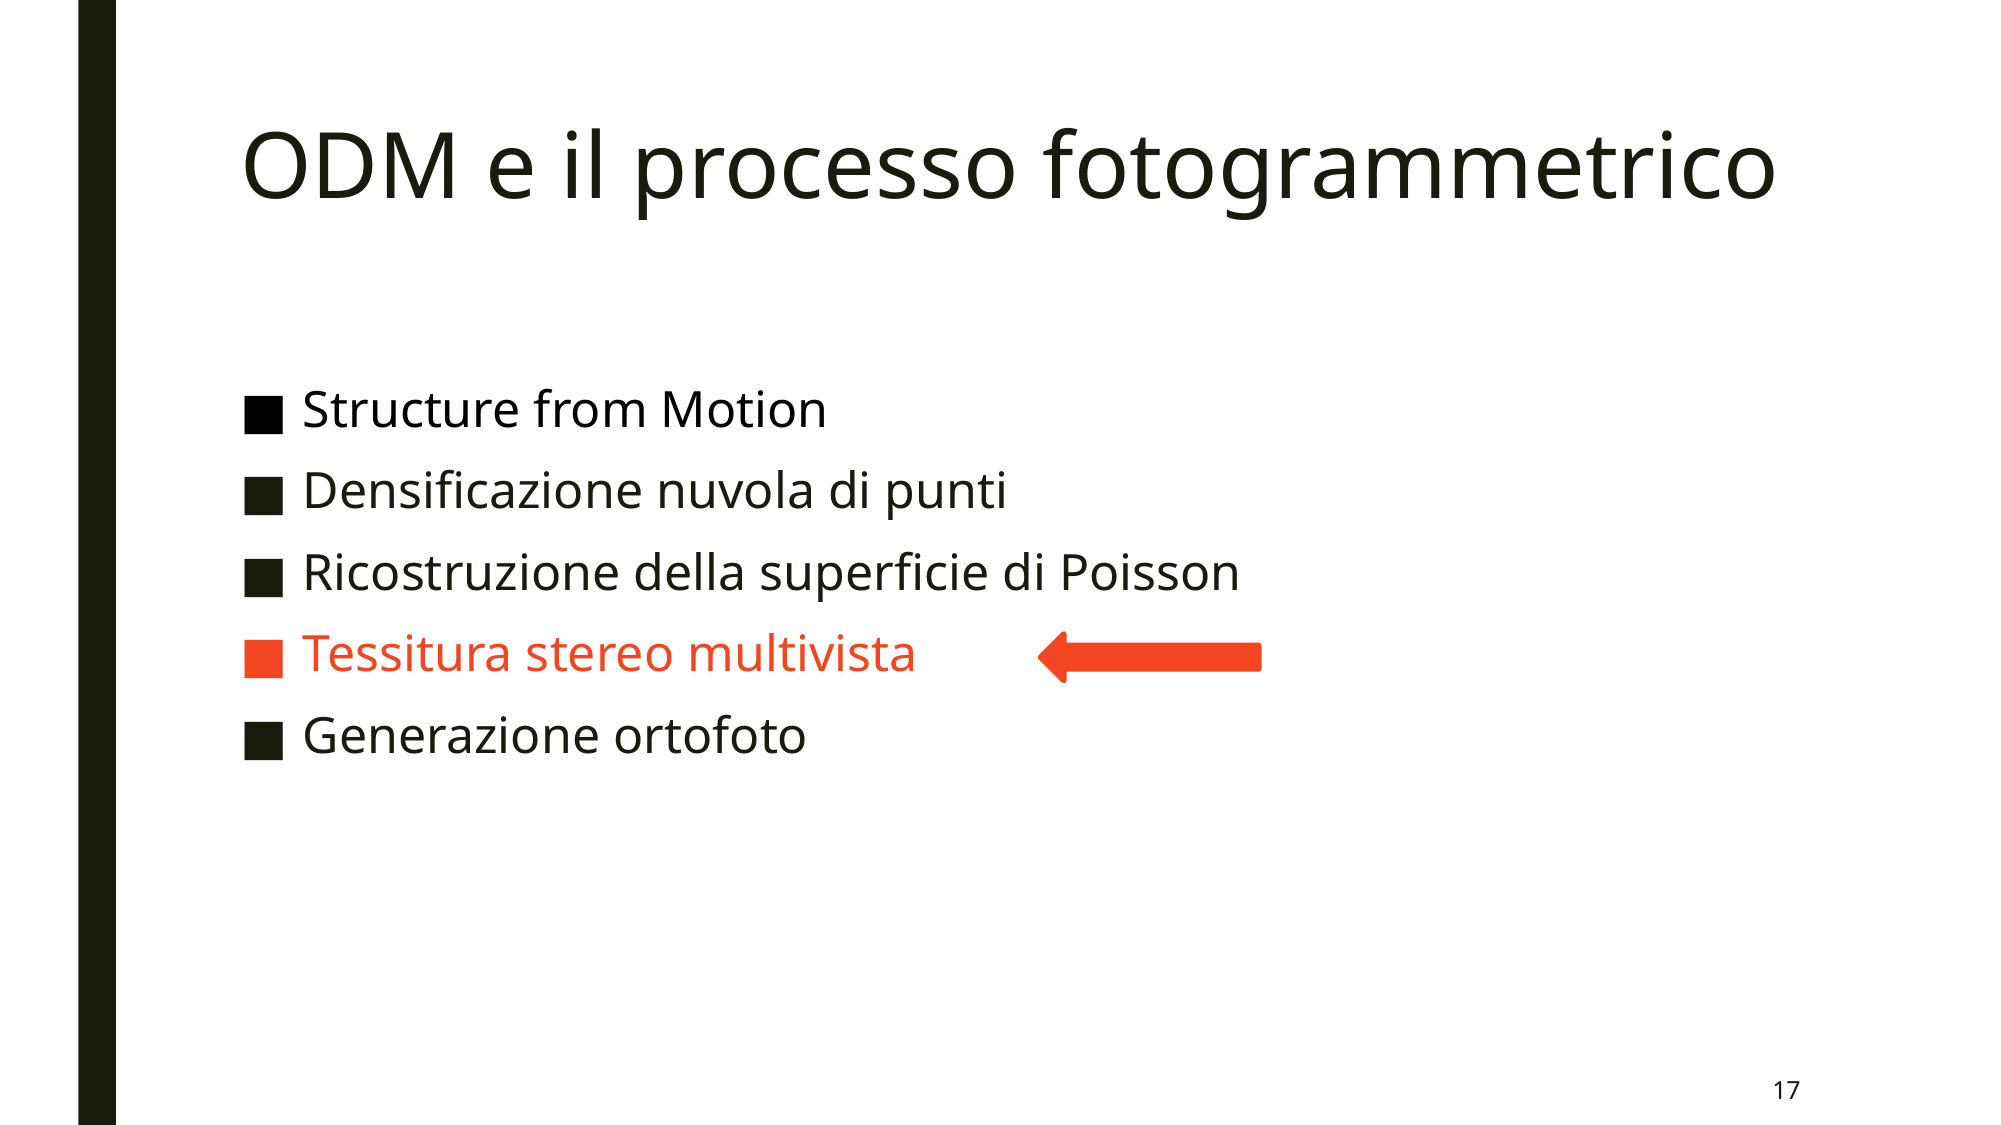

ODM e il processo fotogrammetrico
# Structure from Motion
Densificazione nuvola di punti
Ricostruzione della superficie di Poisson
Tessitura stereo multivista
Generazione ortofoto